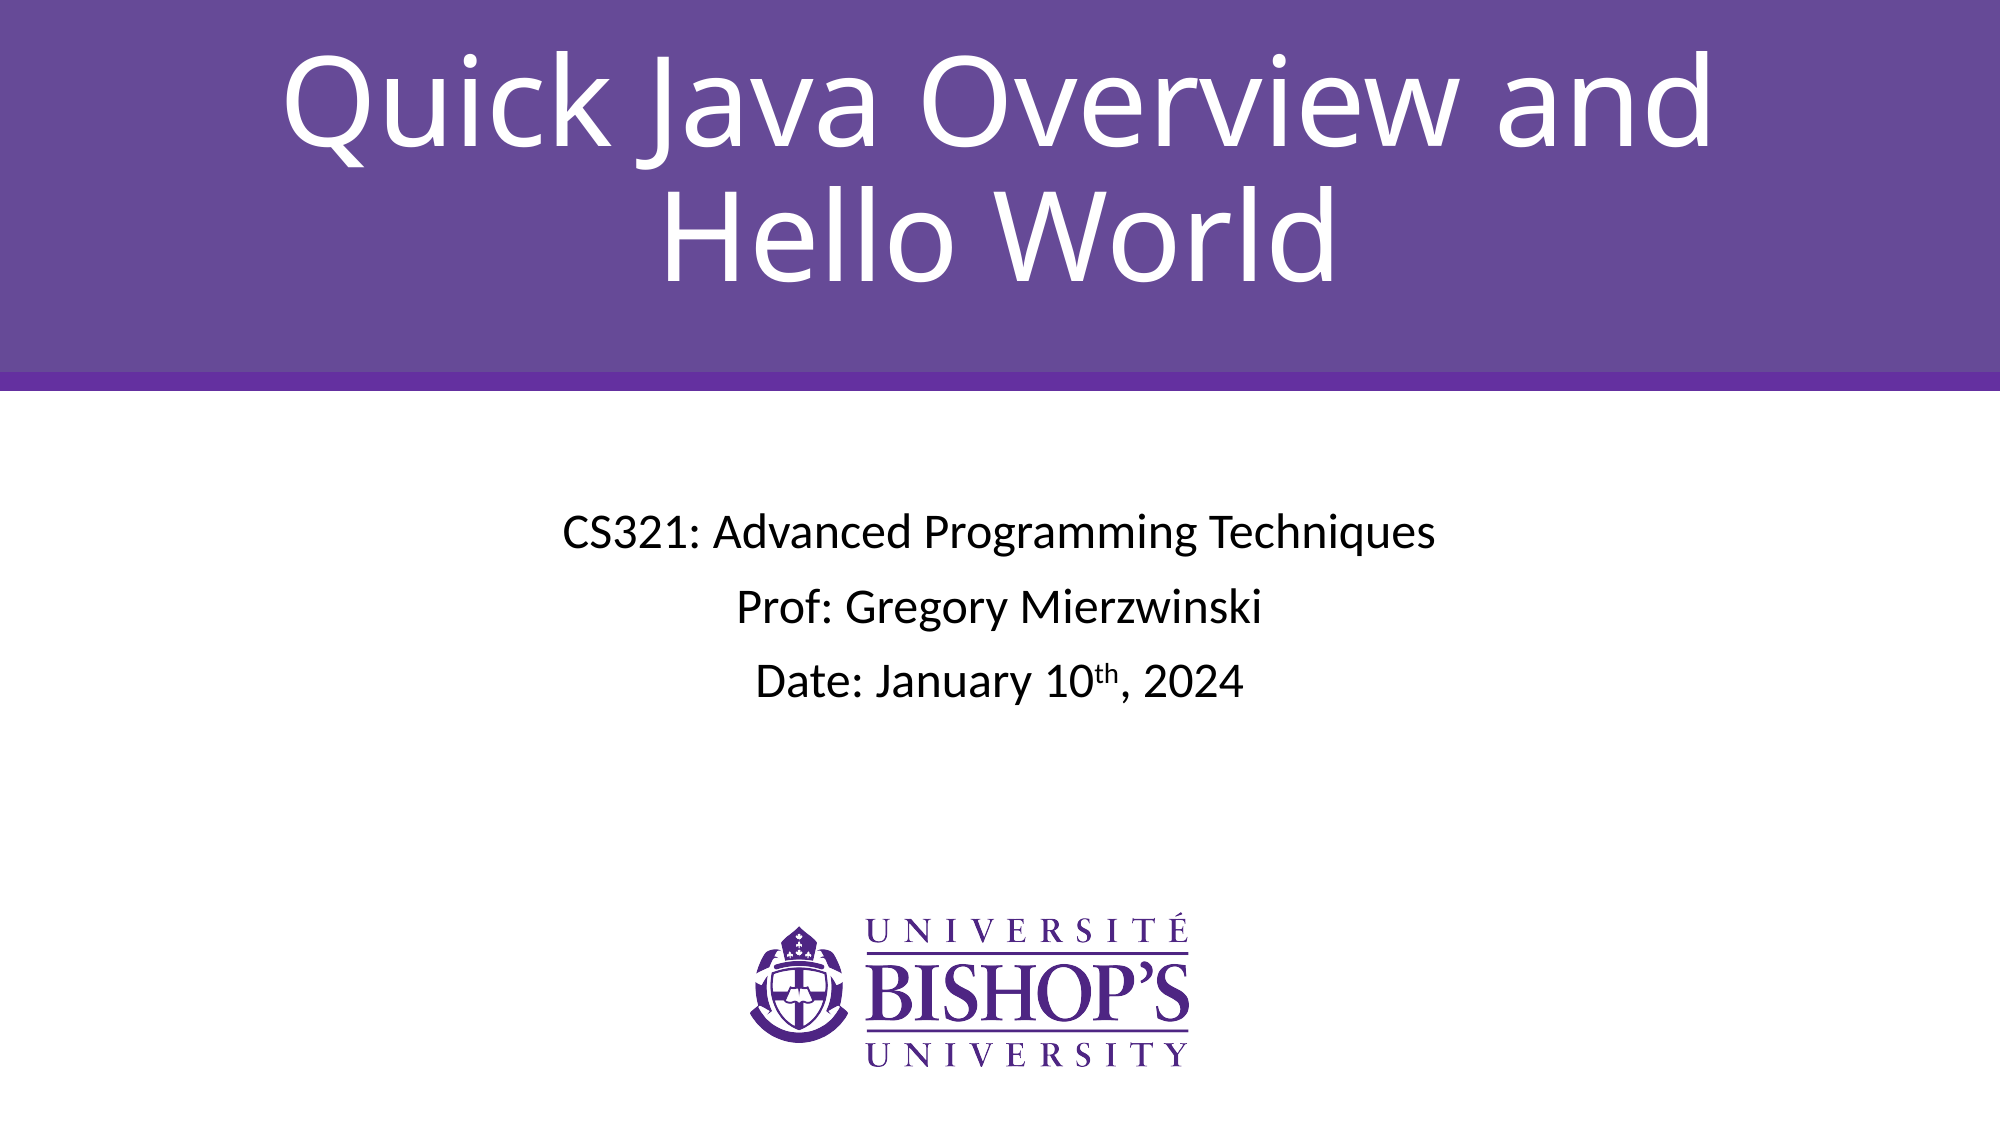

# Quick Java Overview and Hello World
CS321: Advanced Programming Techniques
Prof: Gregory Mierzwinski
Date: January 10th, 2024